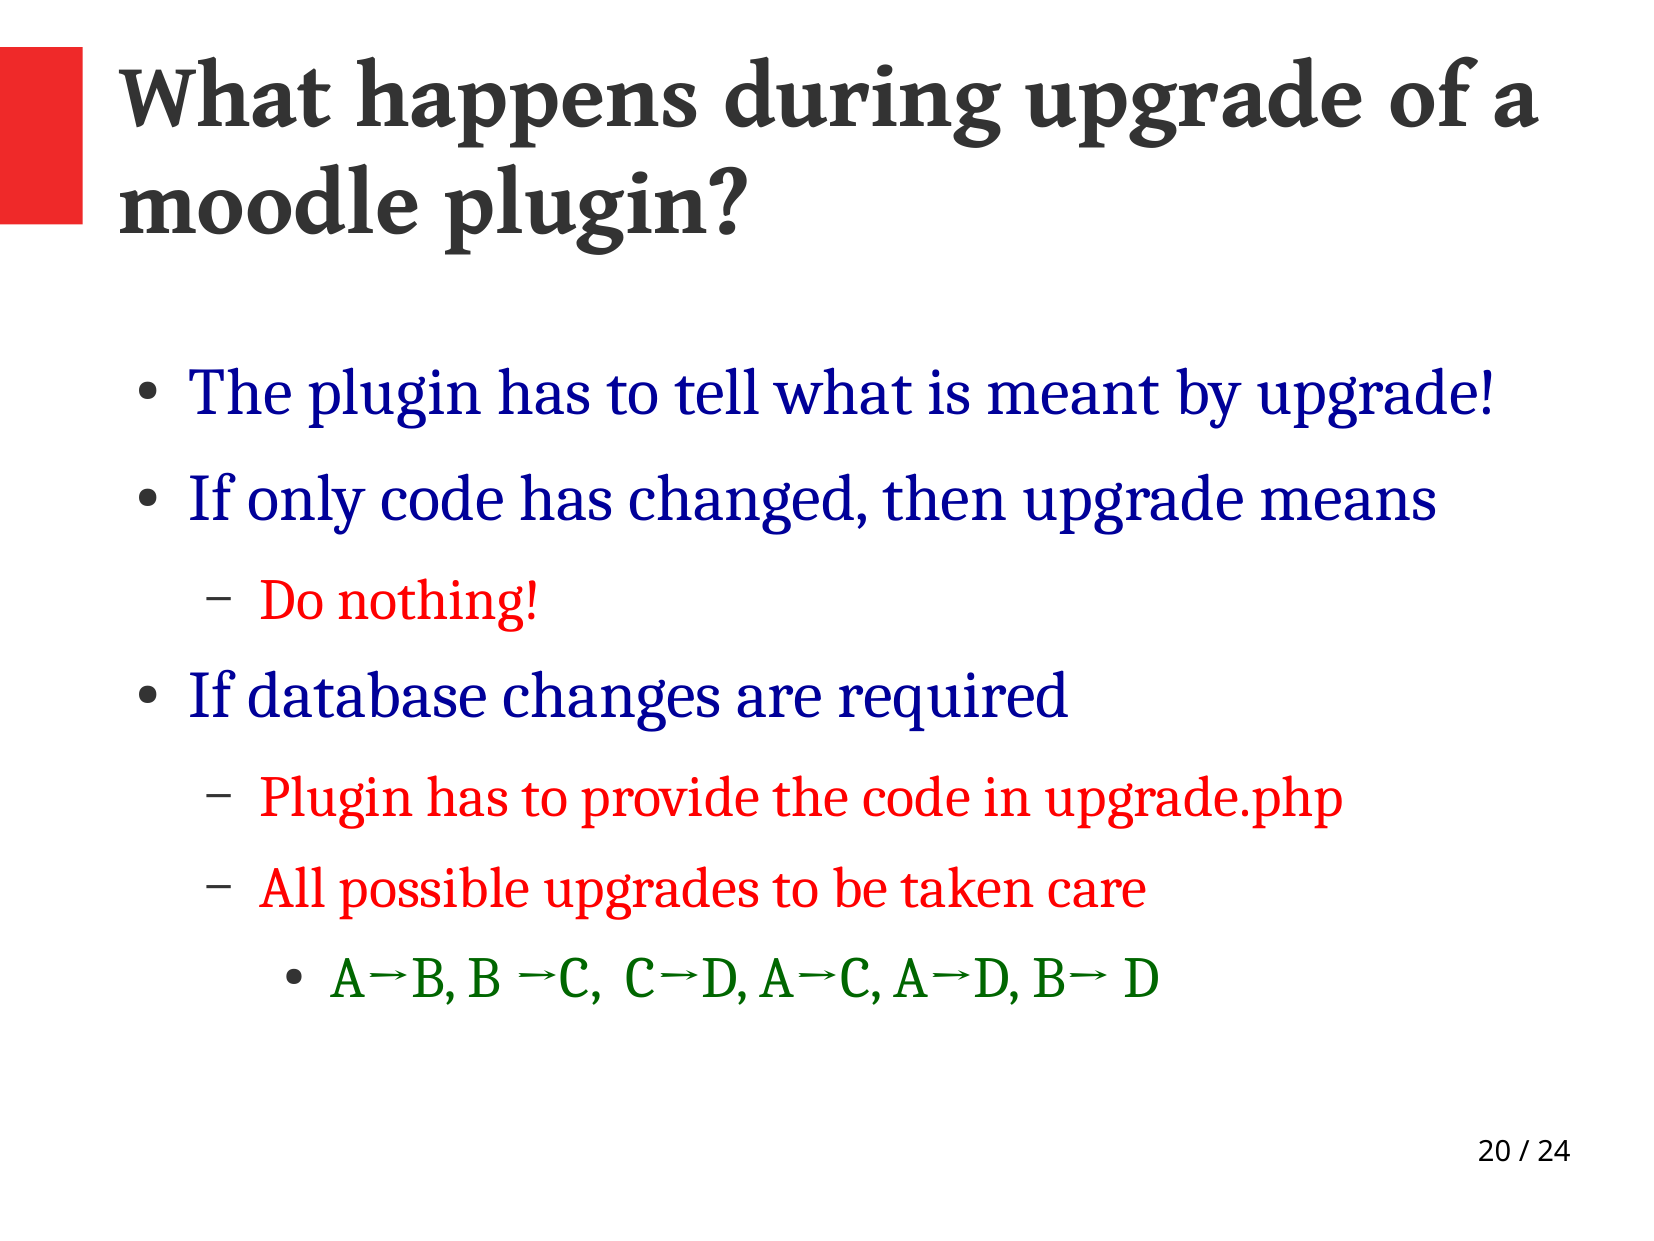

# What happens during upgrade of a moodle plugin?
The plugin has to tell what is meant by upgrade!
If only code has changed, then upgrade means
Do nothing!
If database changes are required
Plugin has to provide the code in upgrade.php
All possible upgrades to be taken care
A→B, B →C, C→D, A→C, A→D, B→ D
20